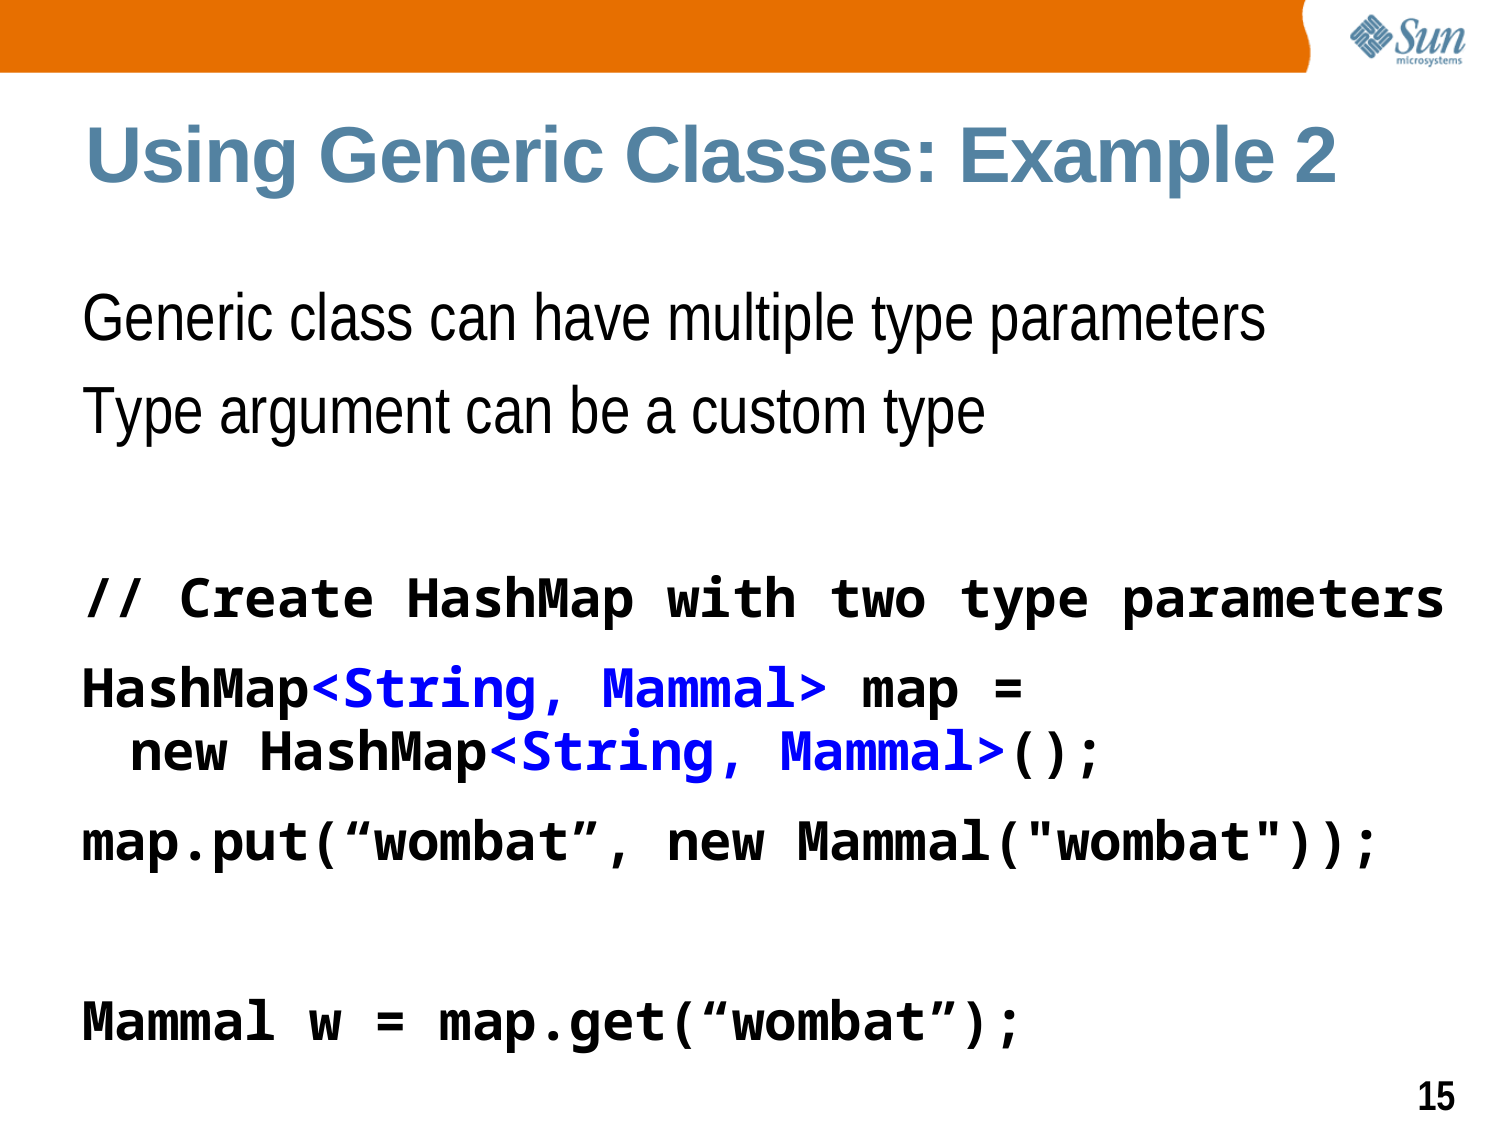

# Using Generic Classes: Example 2
Generic class can have multiple type parameters
Type argument can be a custom type
// Create HashMap with two type parameters
HashMap<String, Mammal> map = new HashMap<String, Mammal>();
map.put(“wombat”, new Mammal("wombat"));
Mammal w = map.get(“wombat”);